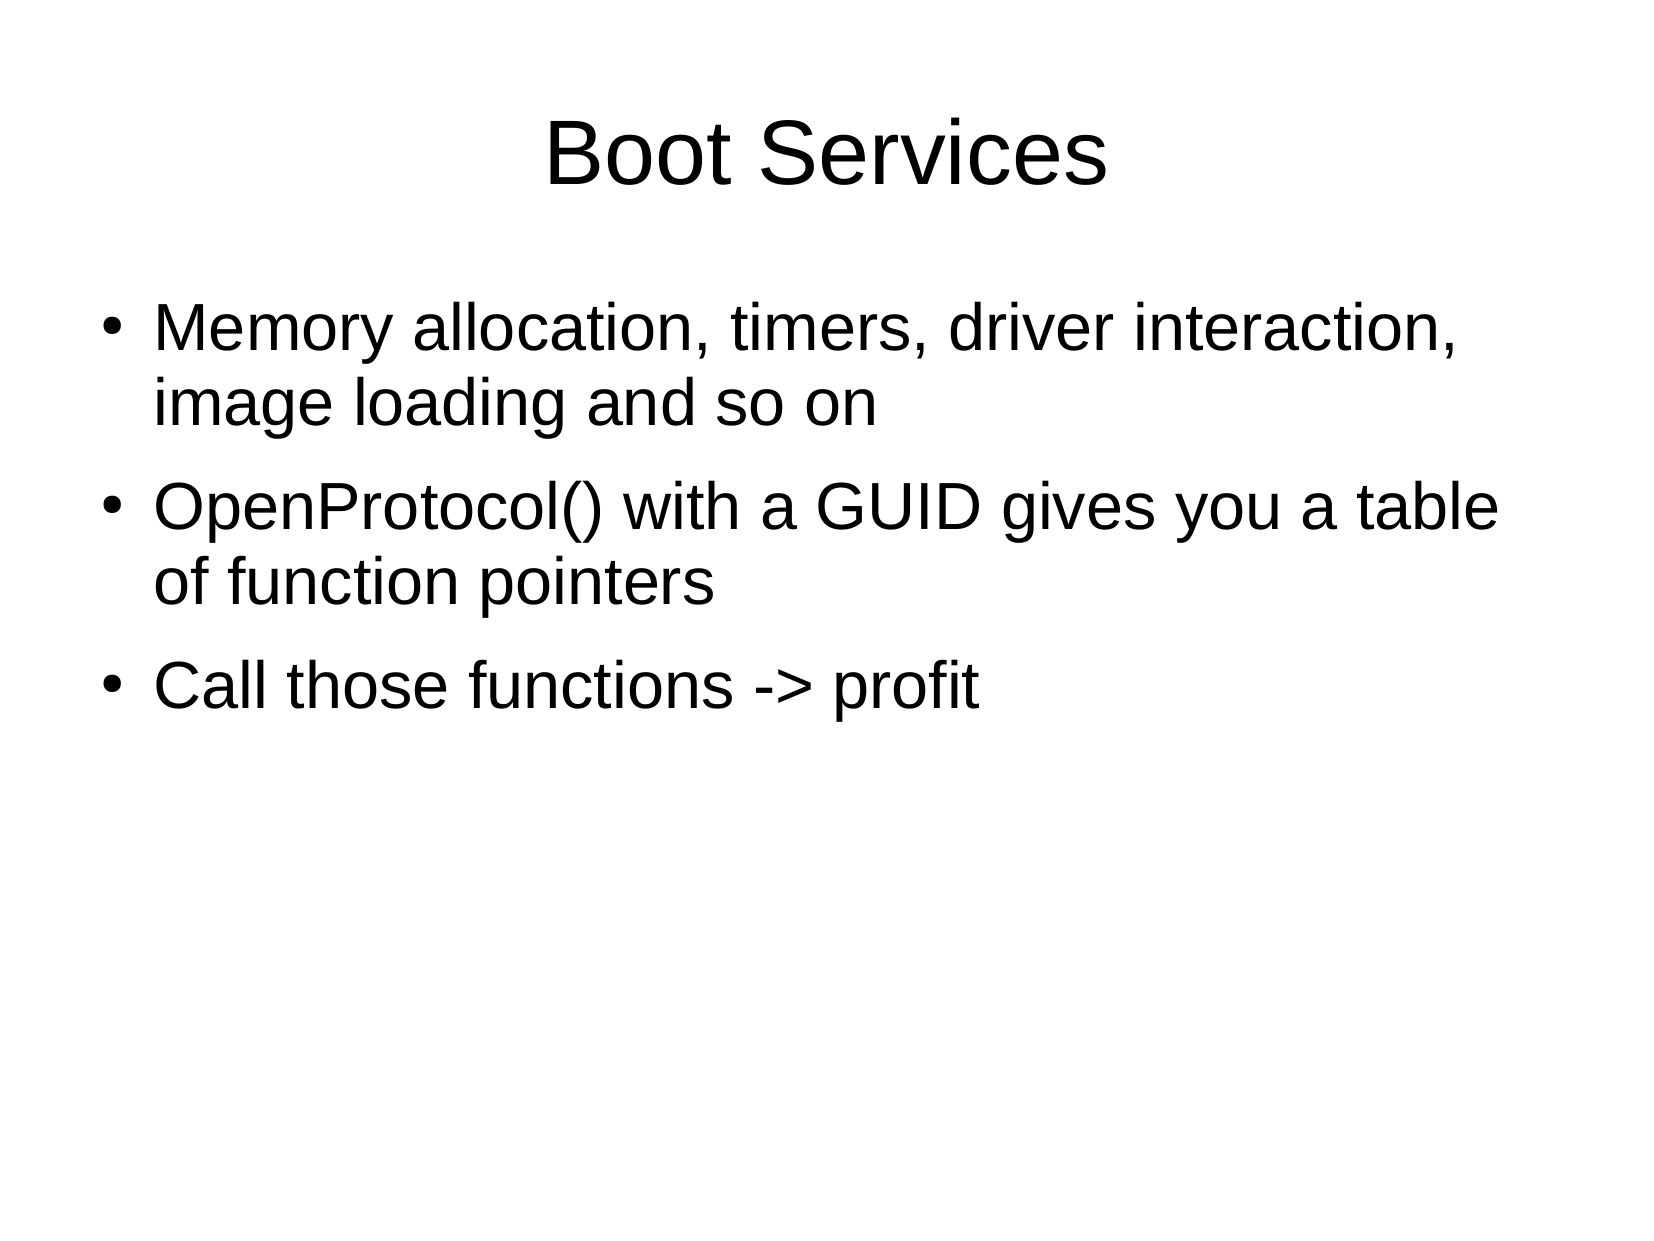

# Boot Services
Memory allocation, timers, driver interaction, image loading and so on
OpenProtocol() with a GUID gives you a table of function pointers
Call those functions -> profit